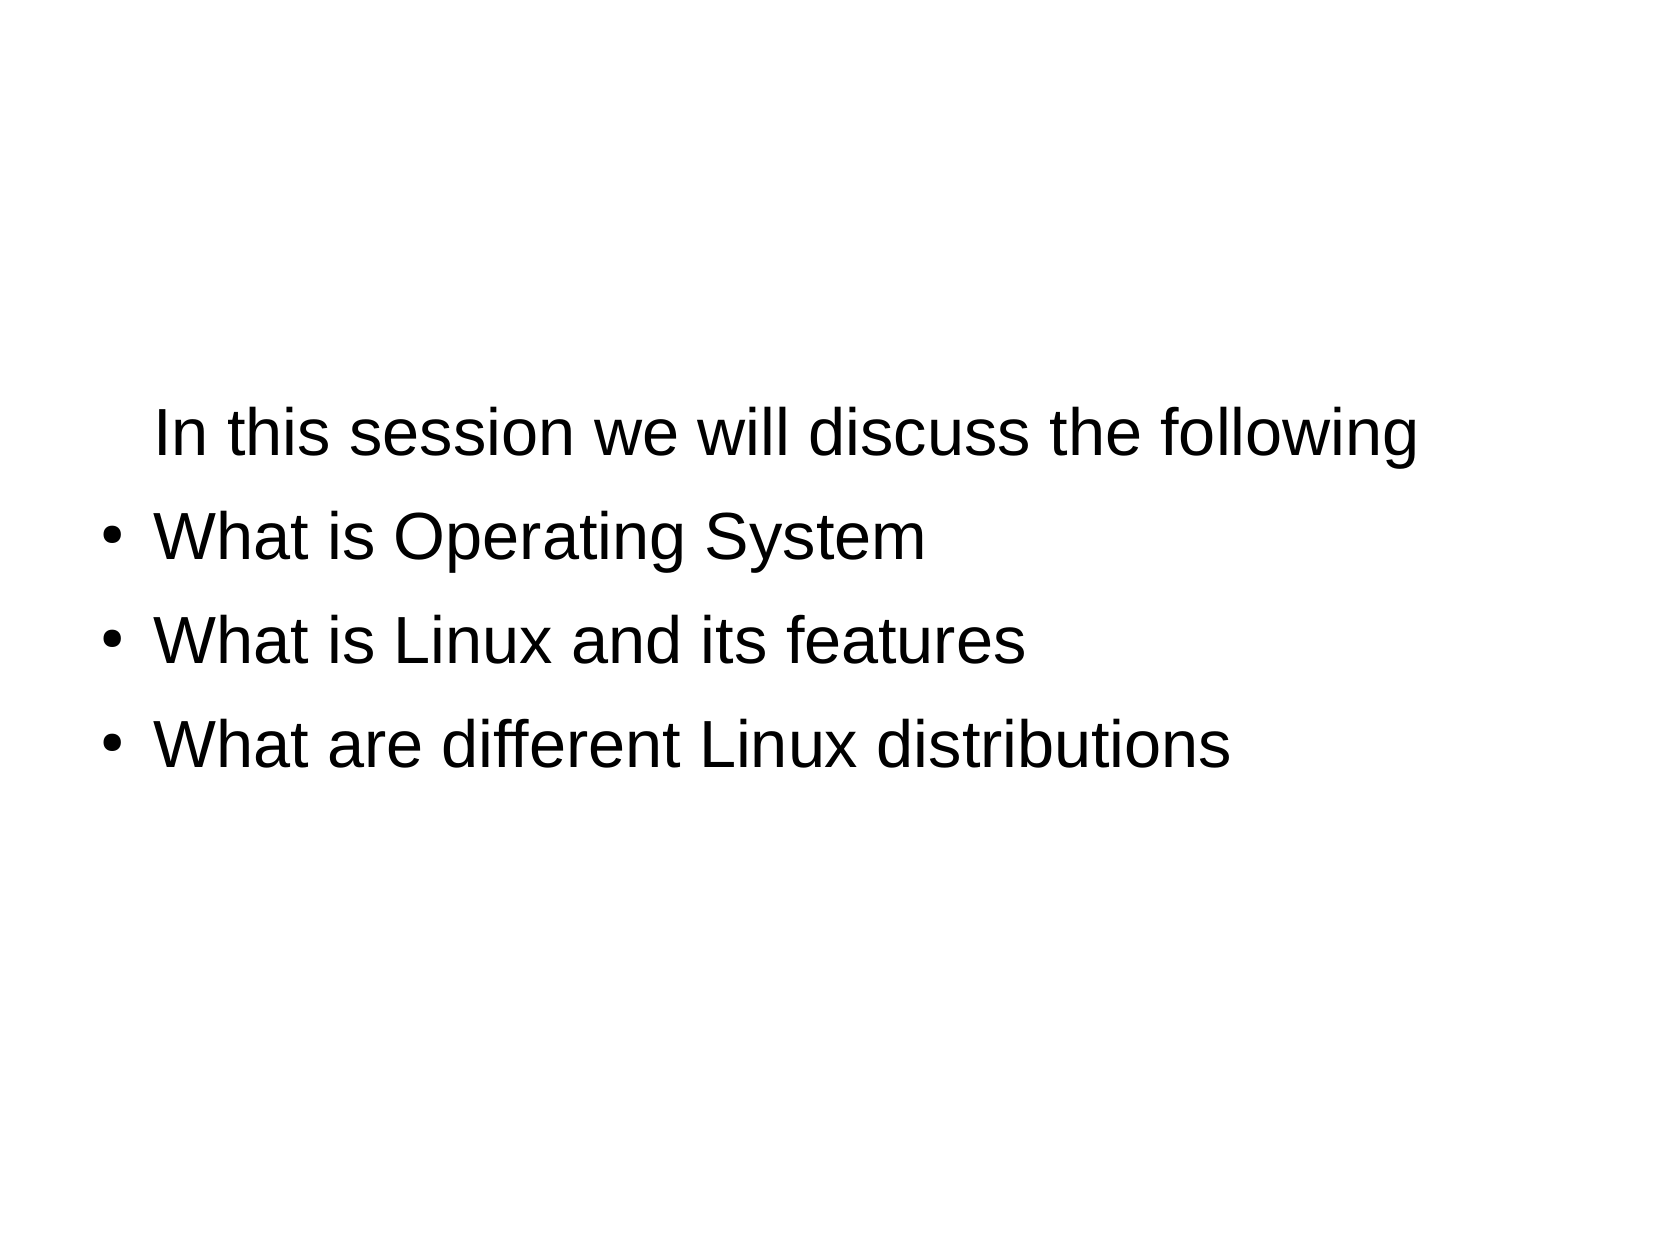

# In this session we will discuss the following
What is Operating System
What is Linux and its features
What are different Linux distributions